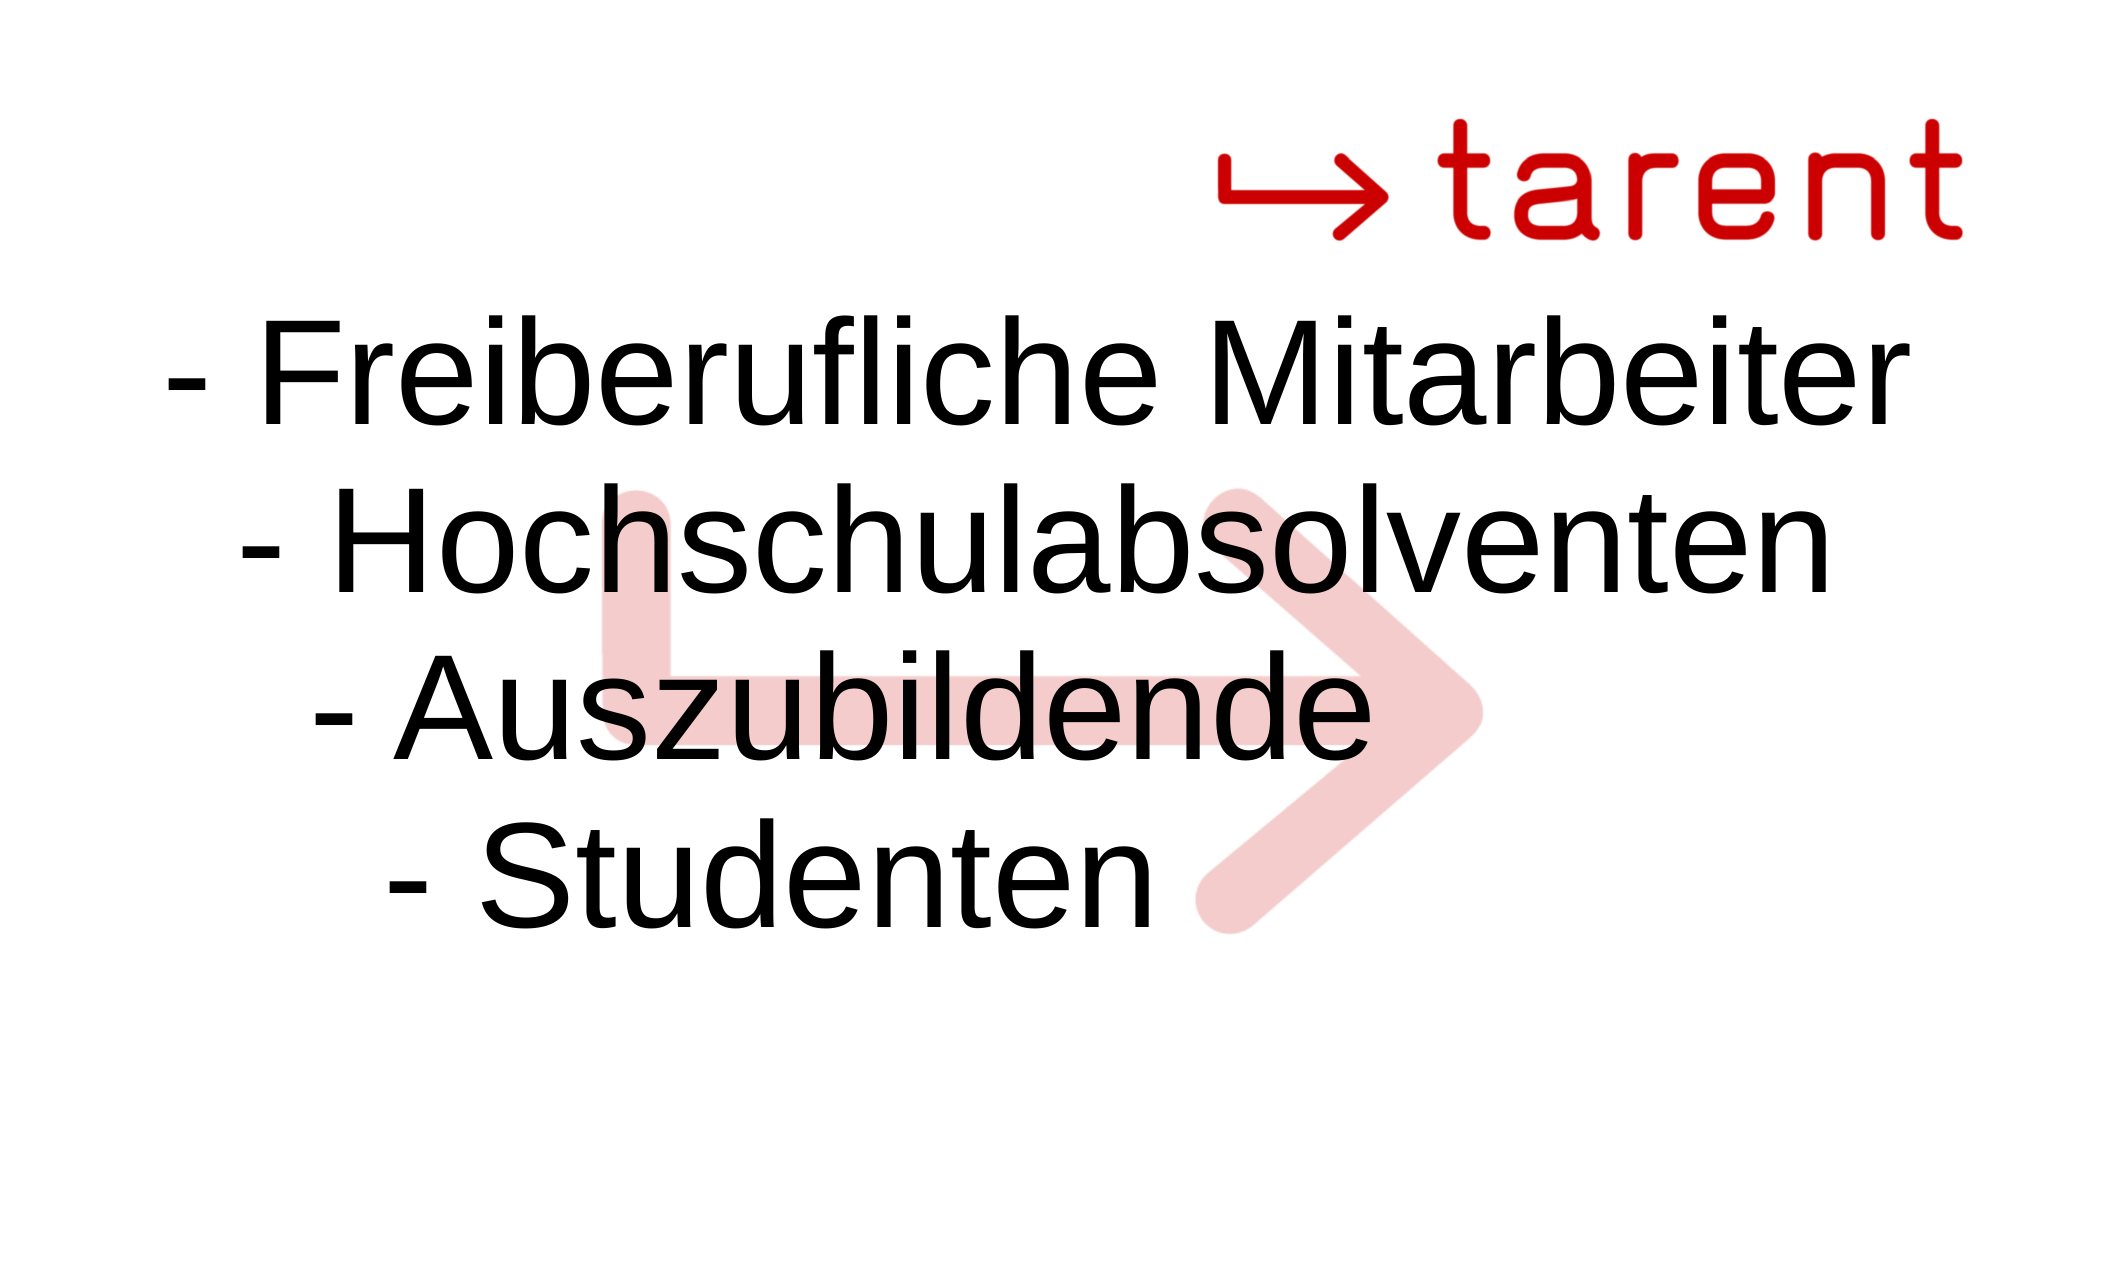

- Freiberufliche Mitarbeiter
	- Hochschulabsolventen
		- Auszubildende
			- Studenten